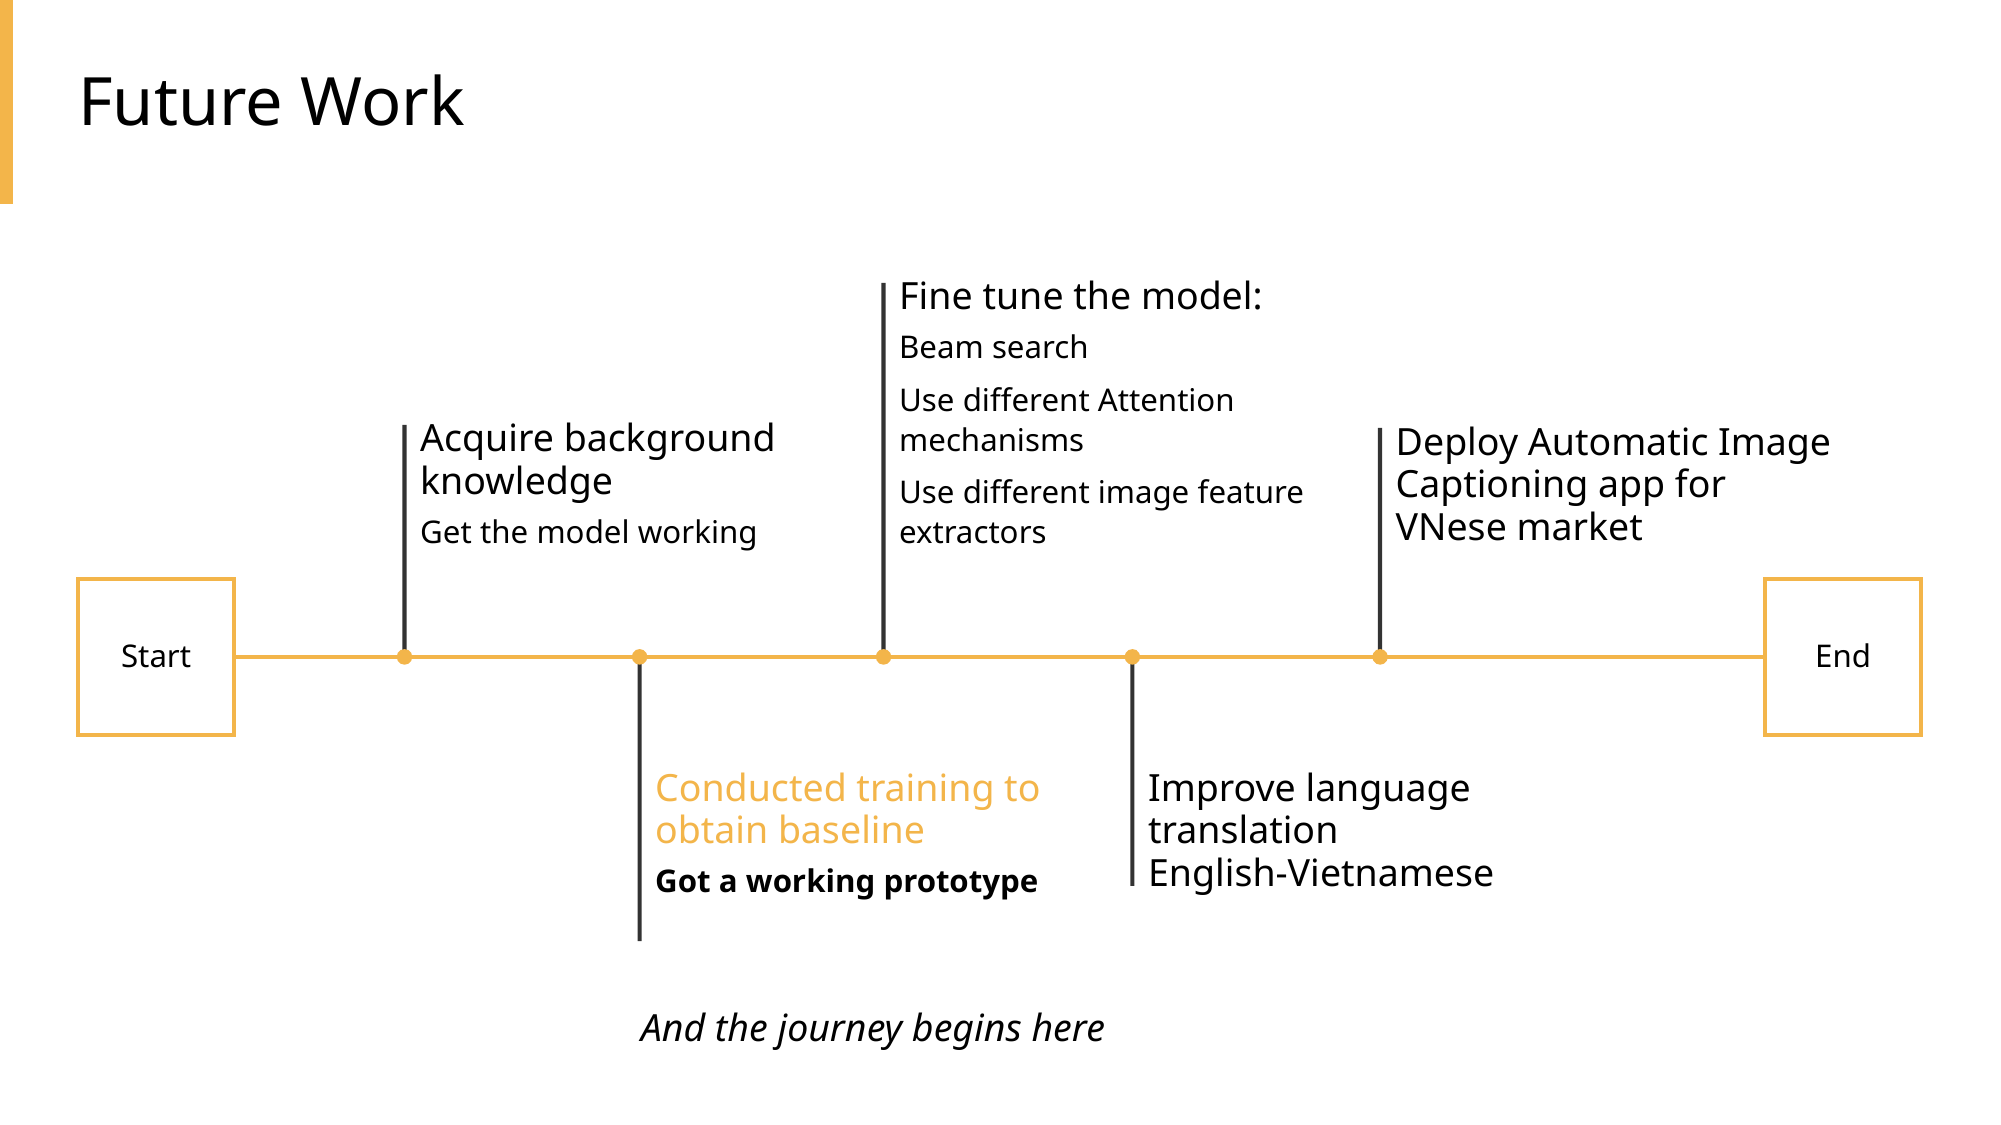

Future Work
Fine tune the model:
Beam search
Use different Attention
mechanisms
Use different image feature
extractors
Acquire background
knowledge
Deploy Automatic Image
Captioning app for
VNese market
Get the model working
Start
End
Conducted training to
obtain baseline
Improve language
translation
English-Vietnamese
Got a working prototype
And the journey begins here